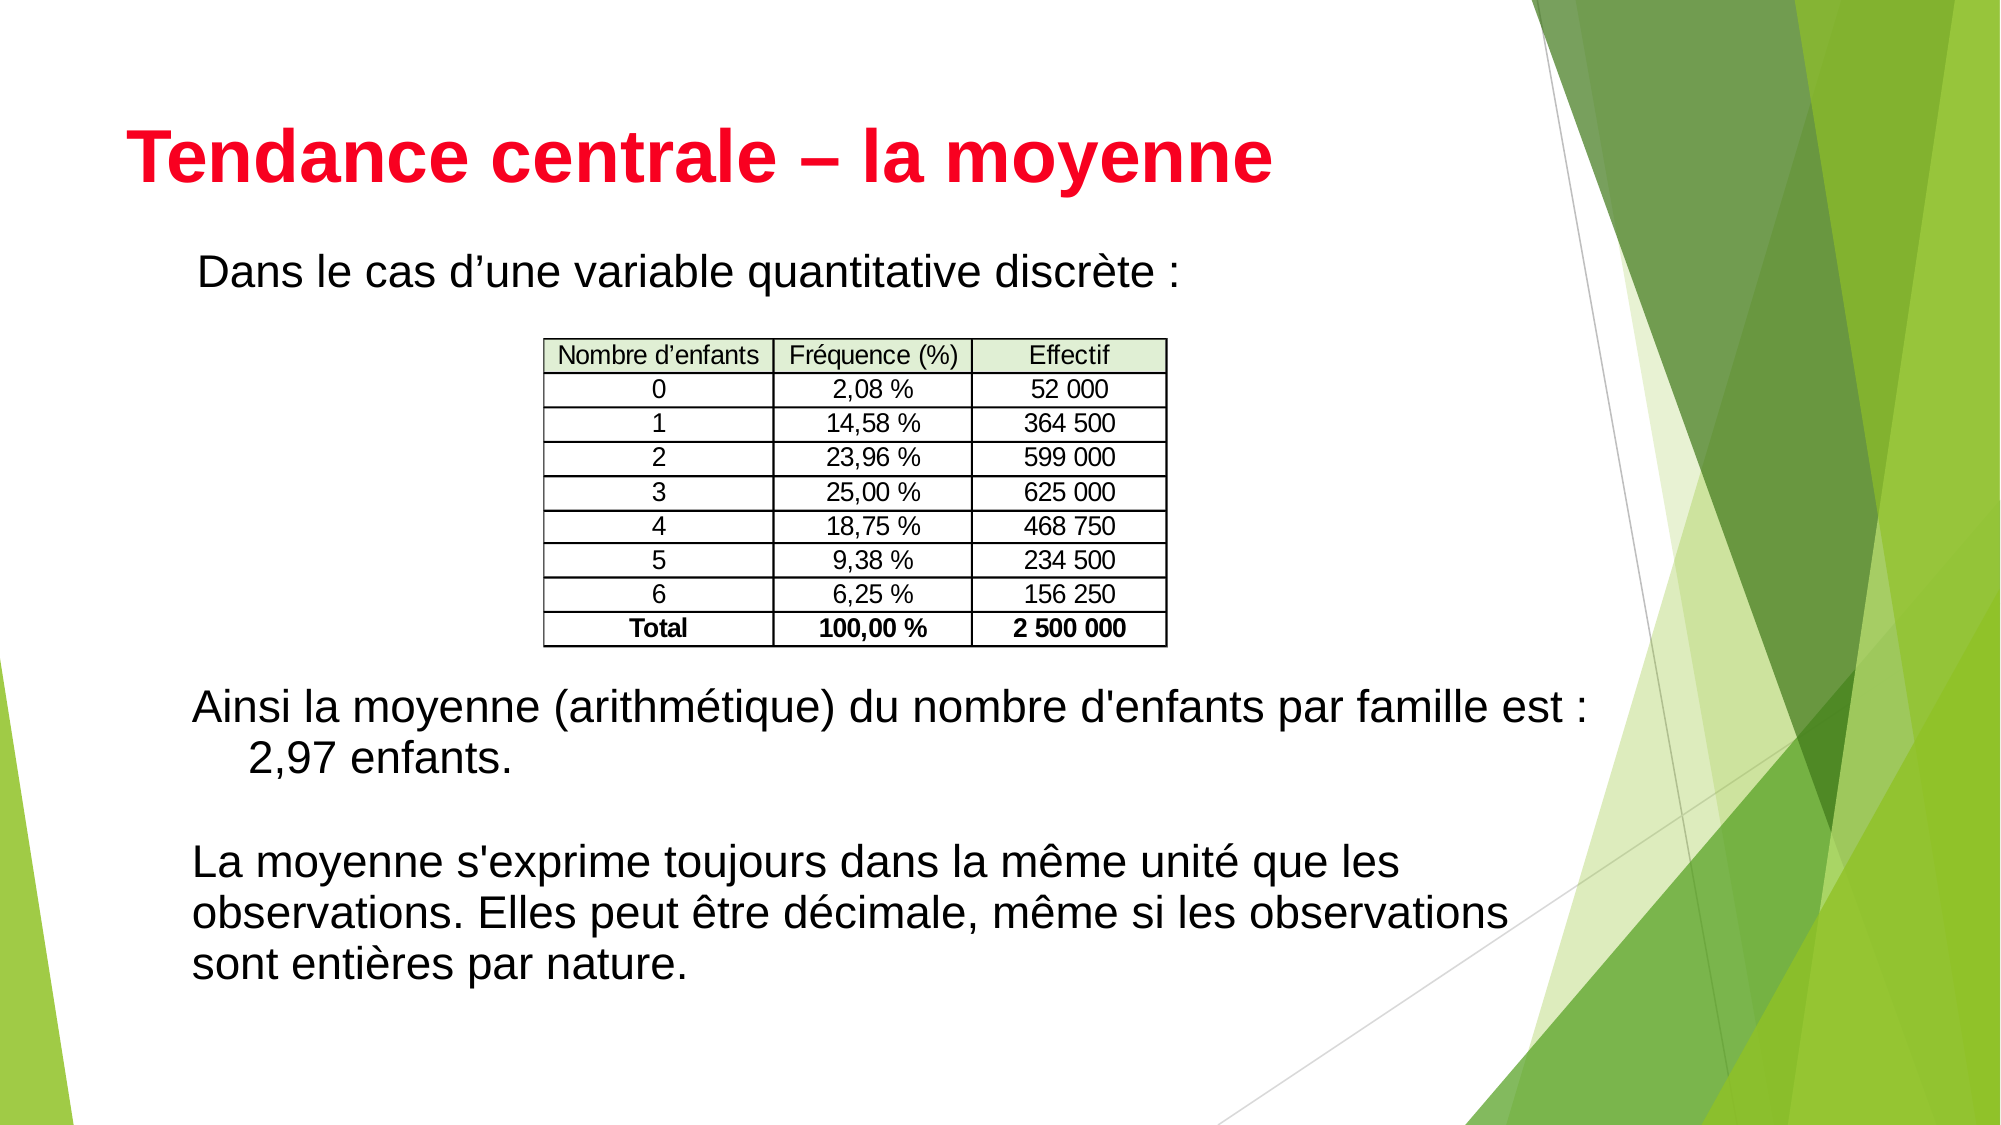

# Tendance centrale – la moyenne
Dans le cas d’une variable quantitative discrète :
Ainsi la moyenne (arithmétique) du nombre d'enfants par famille est : 2,97 enfants.
La moyenne s'exprime toujours dans la même unité que les observations. Elles peut être décimale, même si les observations sont entières par nature.